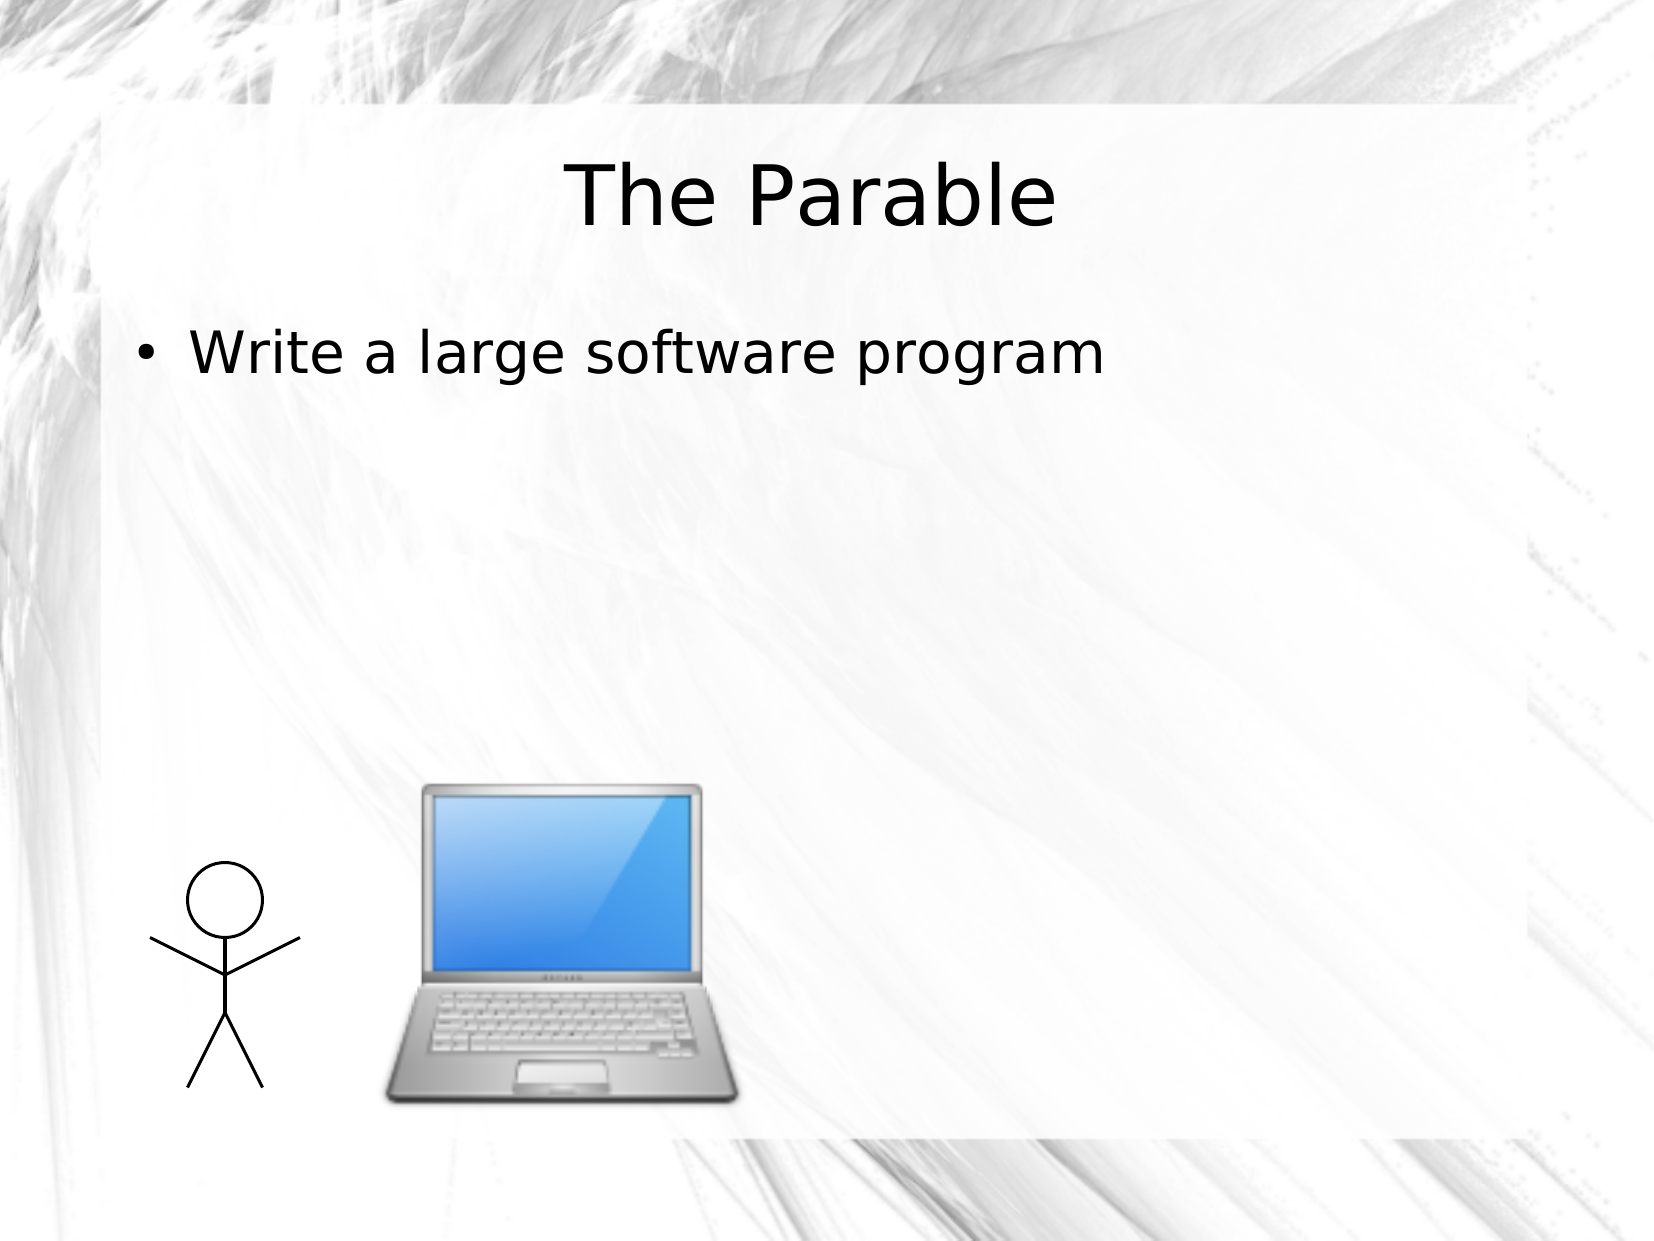

# The Parable
Write a large software program